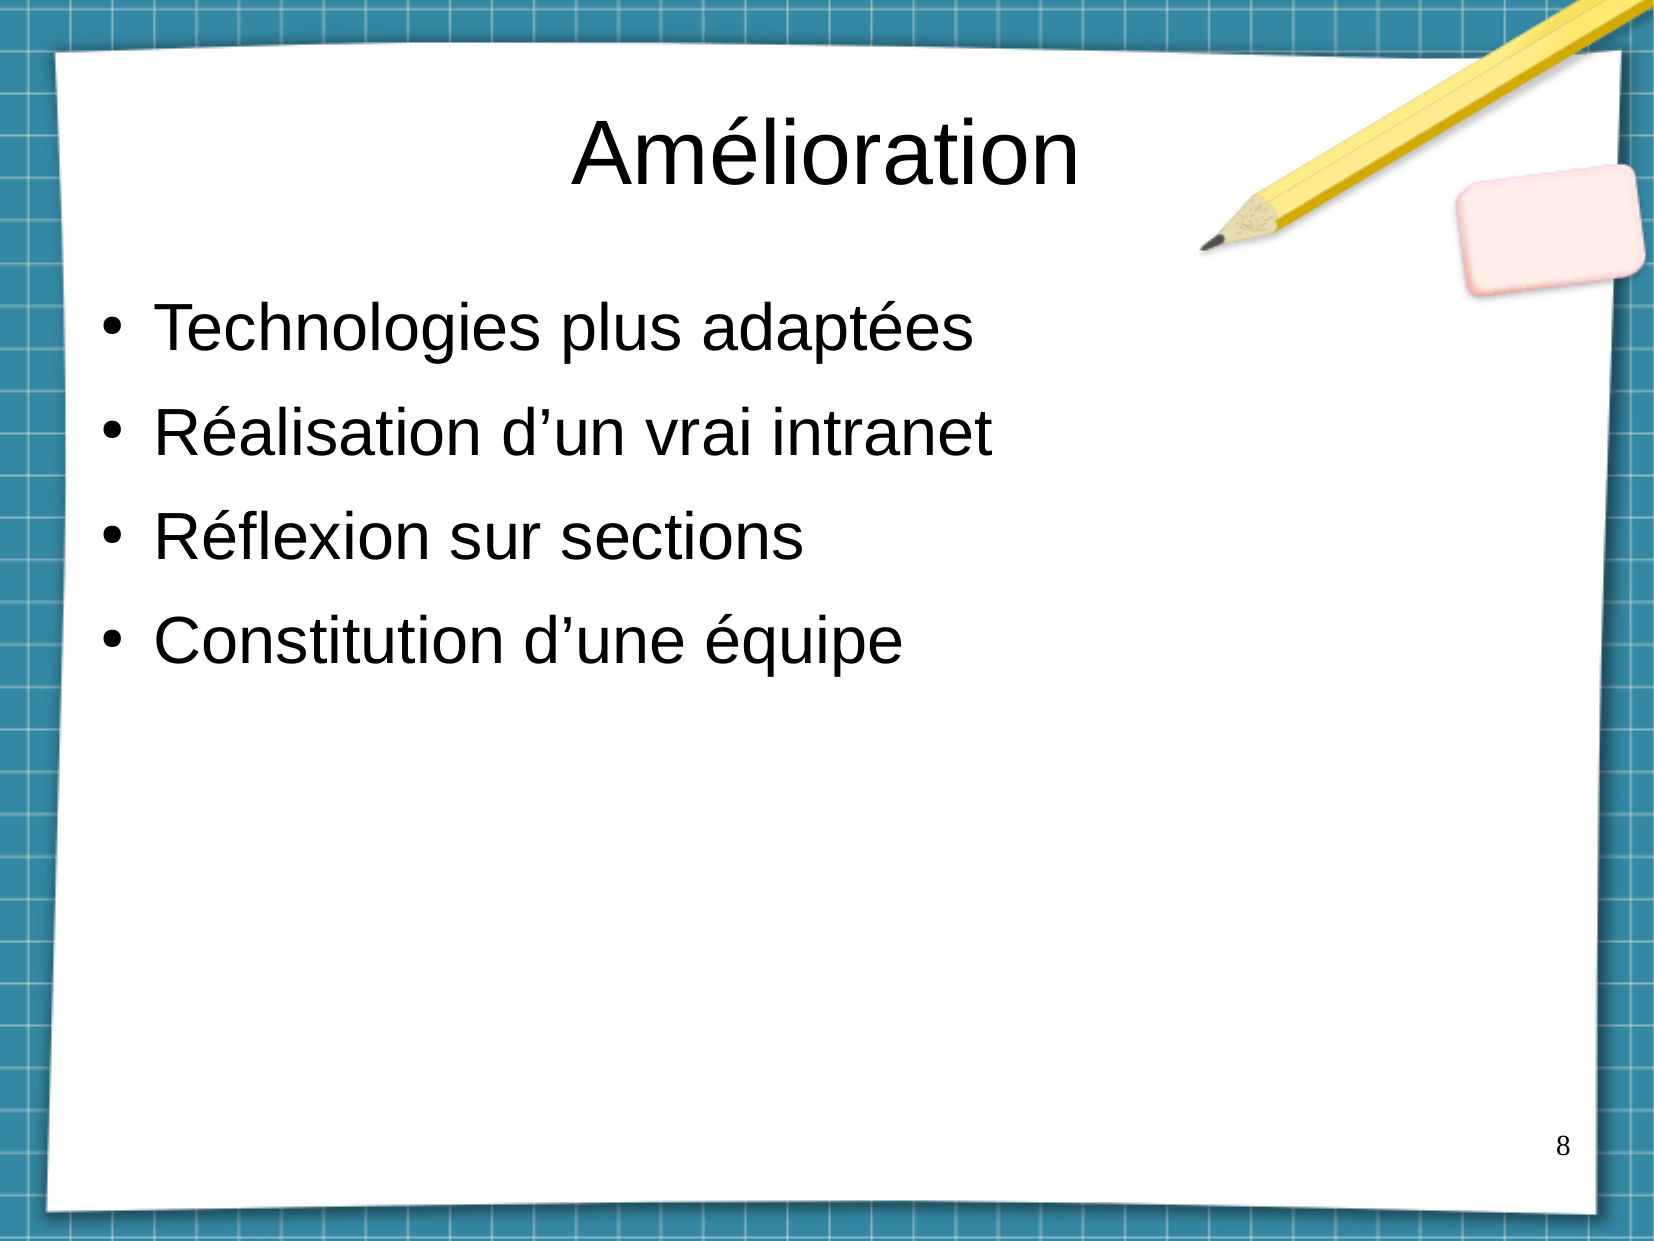

# Amélioration
Technologies plus adaptées
Réalisation d’un vrai intranet
Réflexion sur sections
Constitution d’une équipe
8